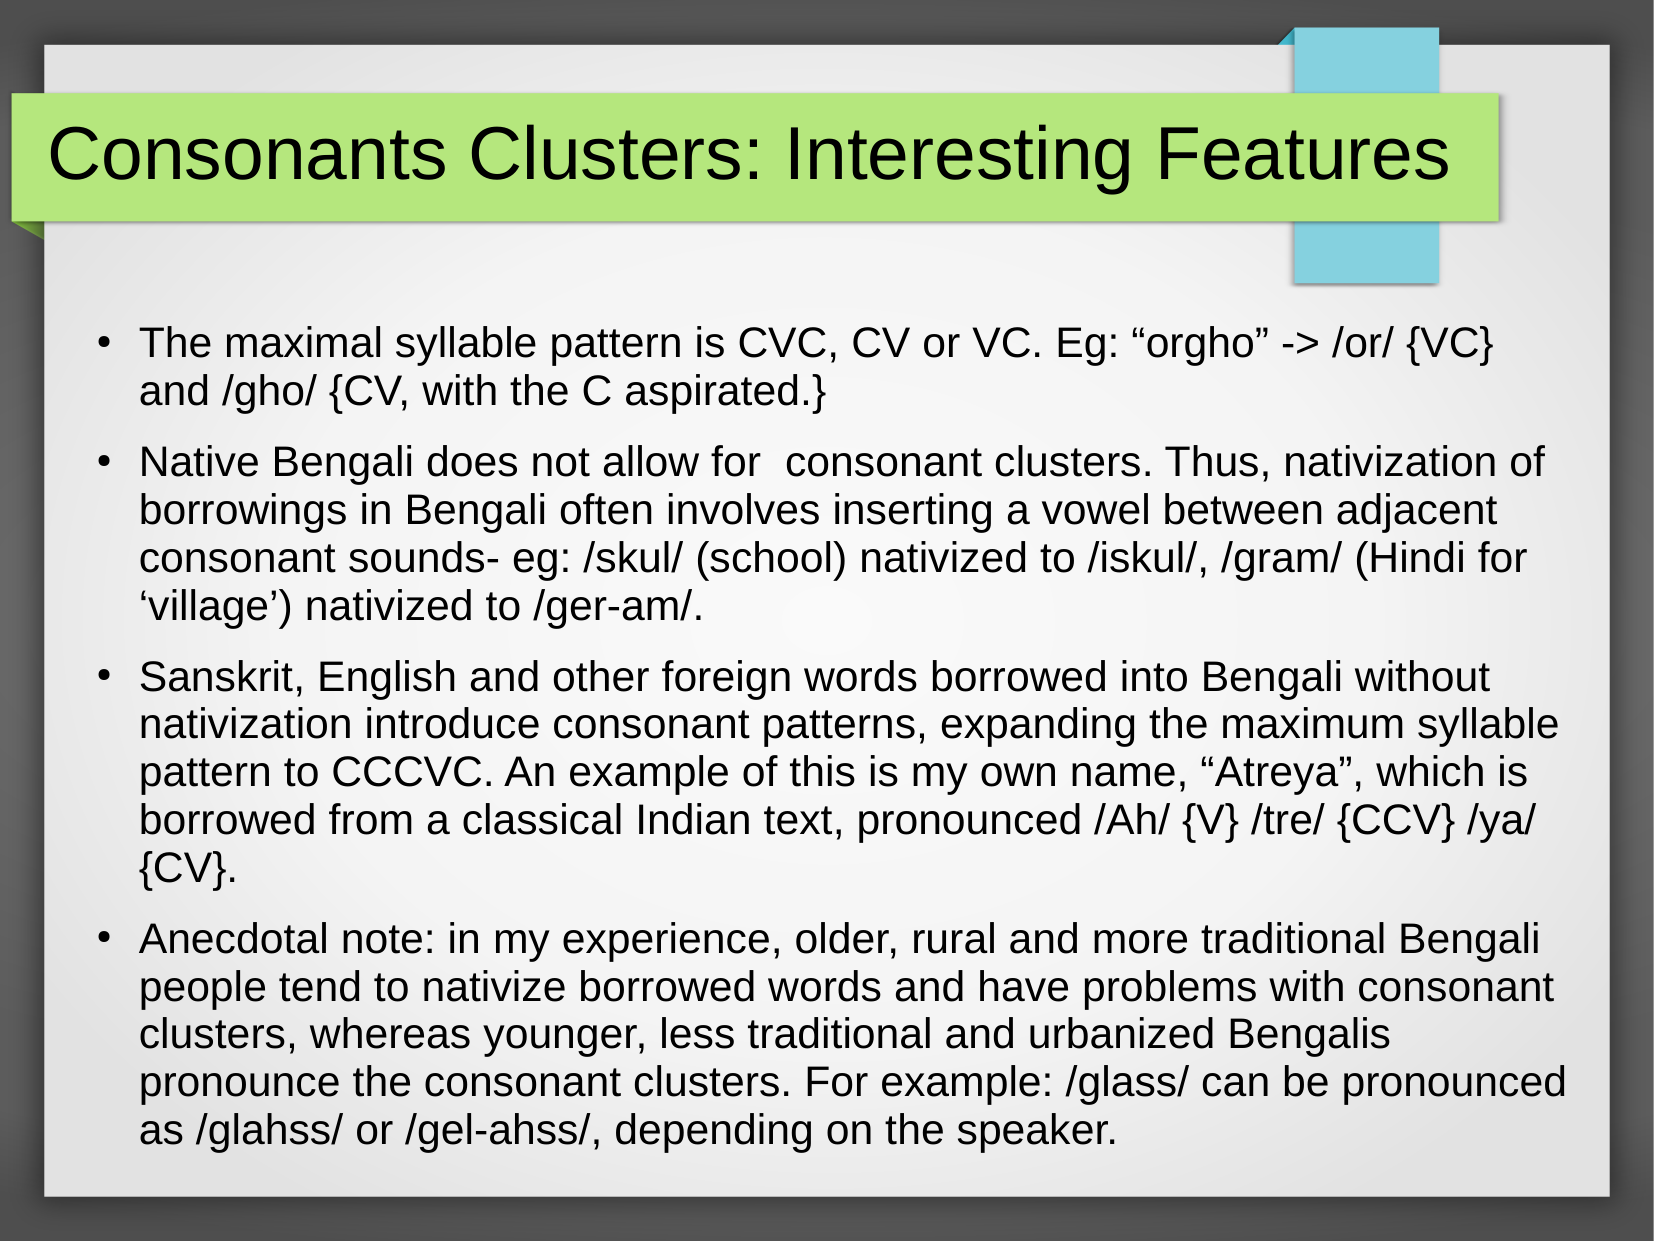

# Consonants Clusters: Interesting Features
The maximal syllable pattern is CVC, CV or VC. Eg: “orgho” -> /or/ {VC} and /gho/ {CV, with the C aspirated.}
Native Bengali does not allow for consonant clusters. Thus, nativization of borrowings in Bengali often involves inserting a vowel between adjacent consonant sounds- eg: /skul/ (school) nativized to /iskul/, /gram/ (Hindi for ‘village’) nativized to /ger-am/.
Sanskrit, English and other foreign words borrowed into Bengali without nativization introduce consonant patterns, expanding the maximum syllable pattern to CCCVC. An example of this is my own name, “Atreya”, which is borrowed from a classical Indian text, pronounced /Ah/ {V} /tre/ {CCV} /ya/ {CV}.
Anecdotal note: in my experience, older, rural and more traditional Bengali people tend to nativize borrowed words and have problems with consonant clusters, whereas younger, less traditional and urbanized Bengalis pronounce the consonant clusters. For example: /glass/ can be pronounced as /glahss/ or /gel-ahss/, depending on the speaker.